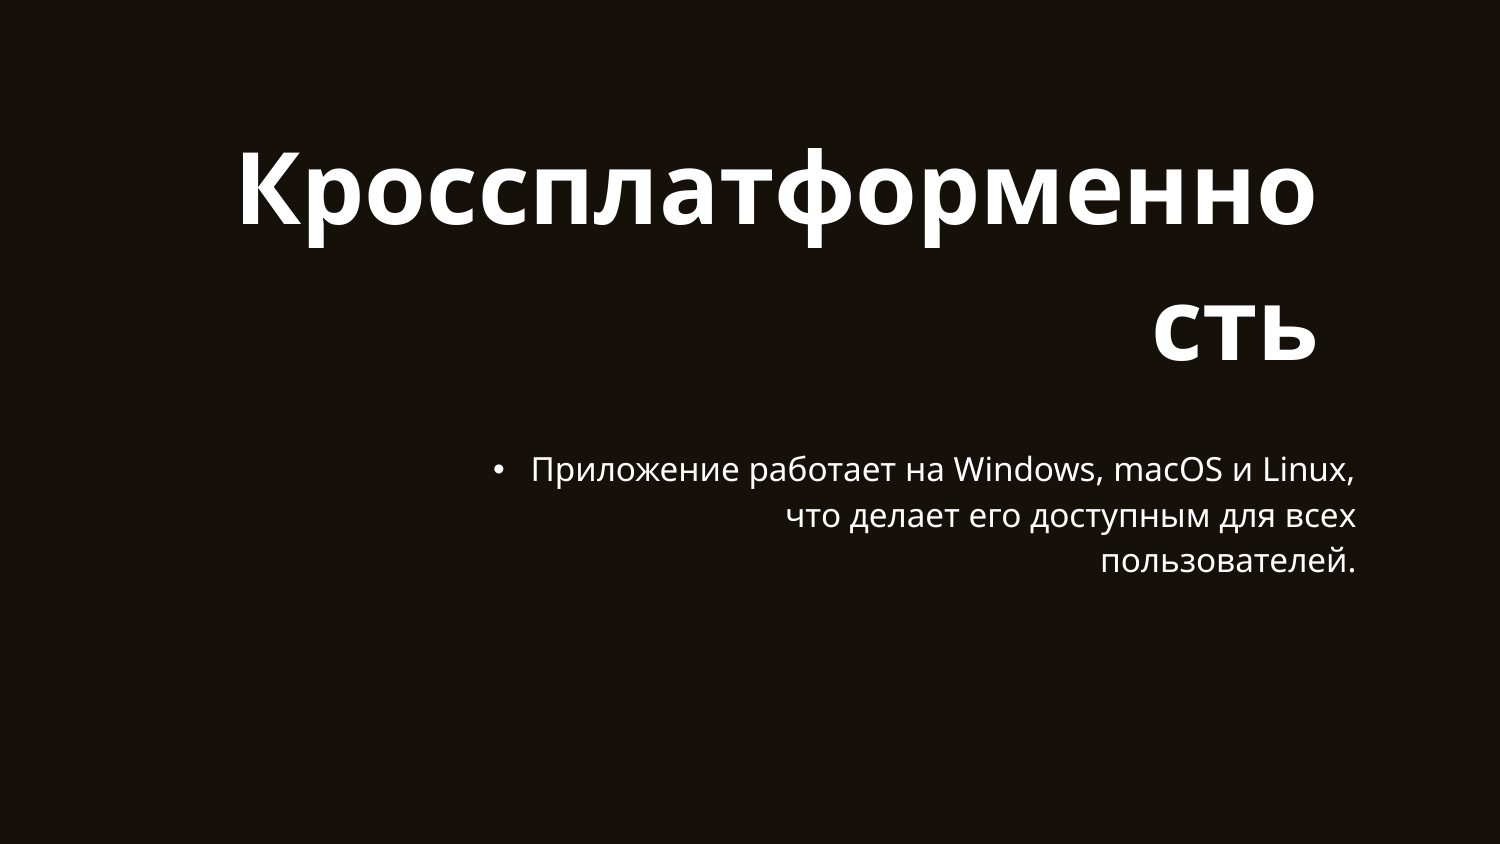

Кроссплатформенность
# Приложение работает на Windows, macOS и Linux, что делает его доступным для всех пользователей.